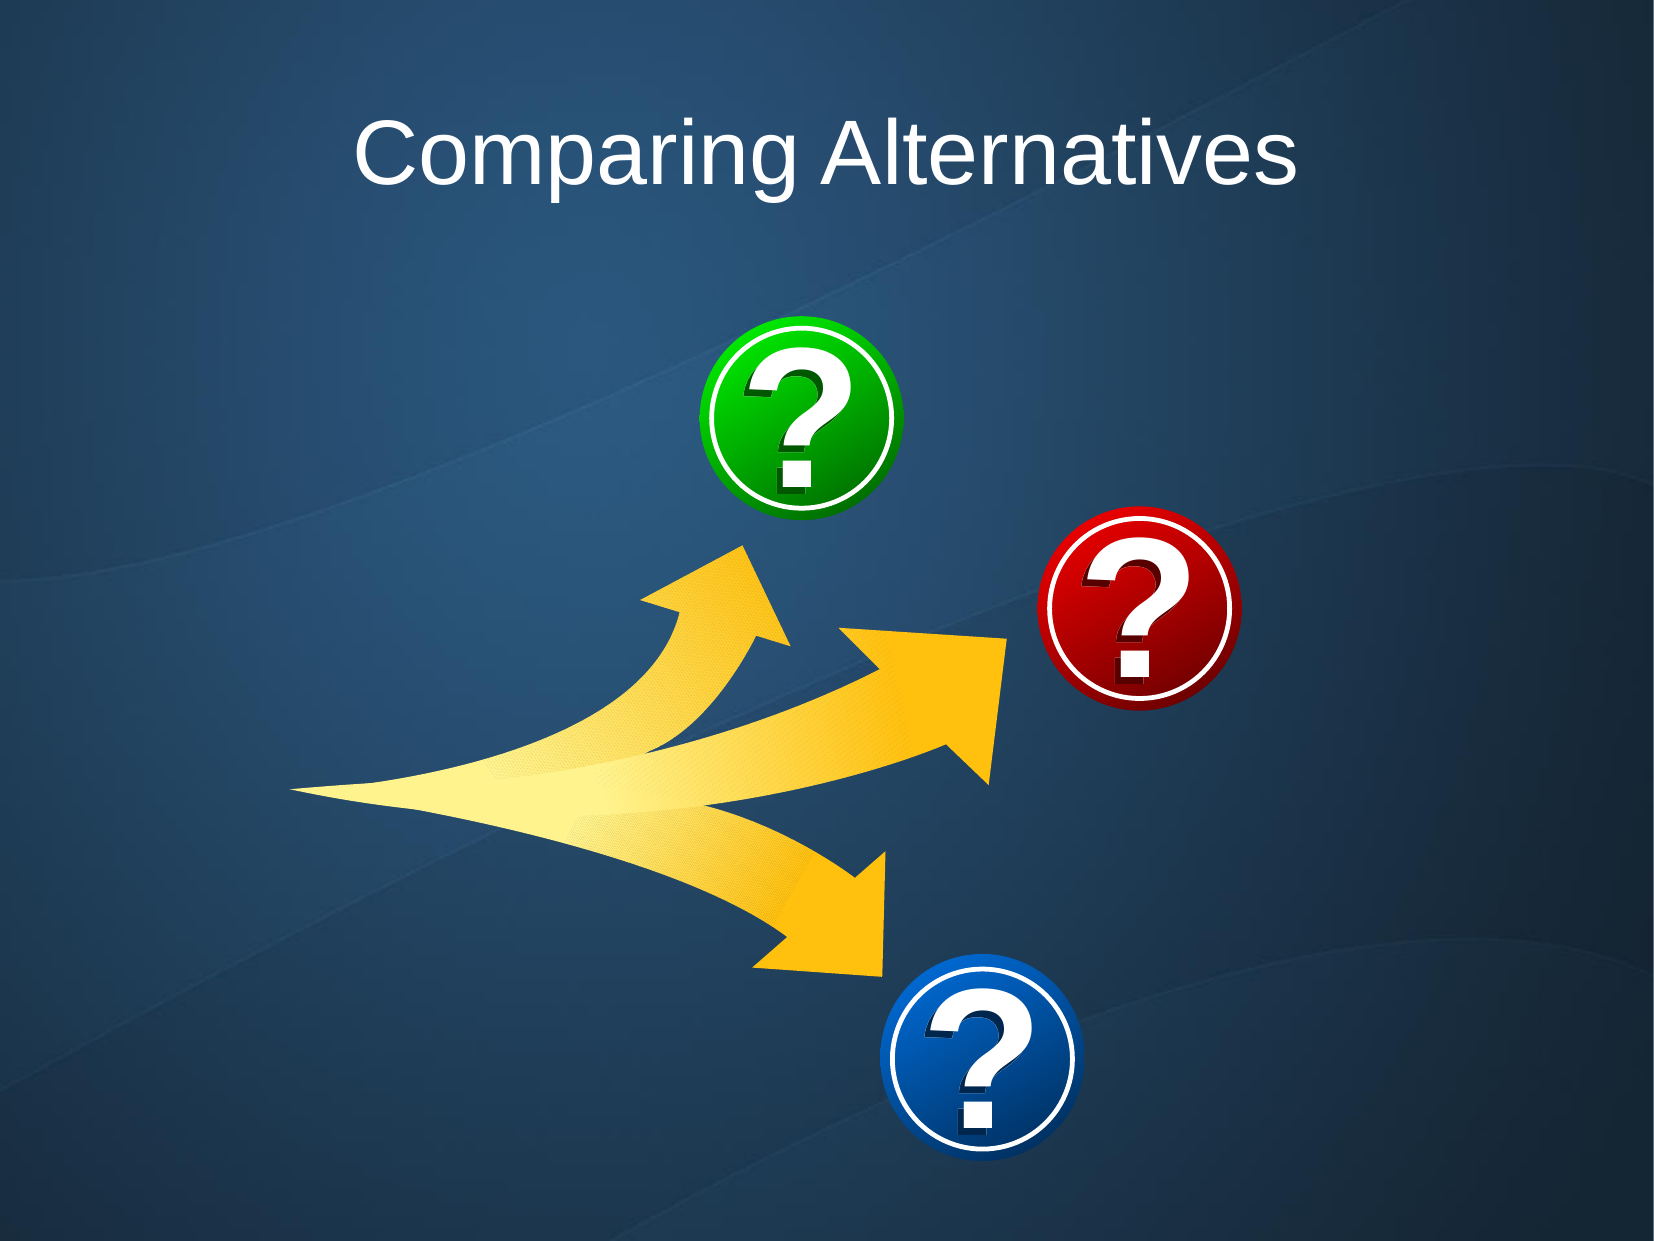

# Comparing Alternatives
?
?
?
?
?